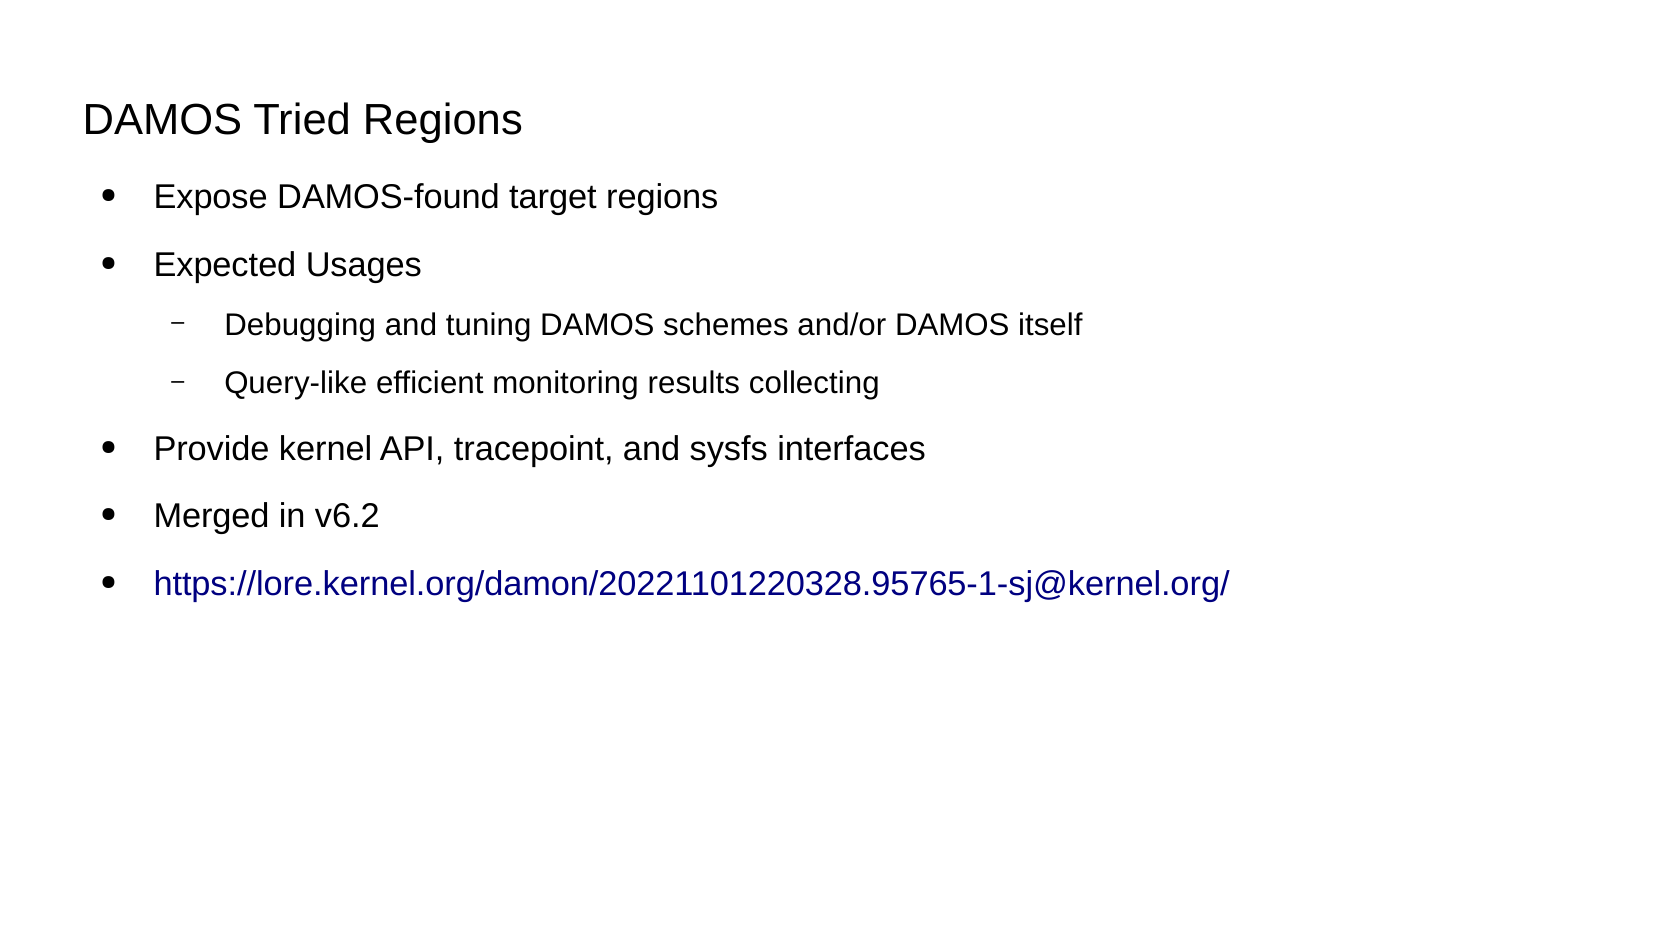

# DAMOS Tried Regions
Expose DAMOS-found target regions
Expected Usages
Debugging and tuning DAMOS schemes and/or DAMOS itself
Query-like efficient monitoring results collecting
Provide kernel API, tracepoint, and sysfs interfaces
Merged in v6.2
https://lore.kernel.org/damon/20221101220328.95765-1-sj@kernel.org/